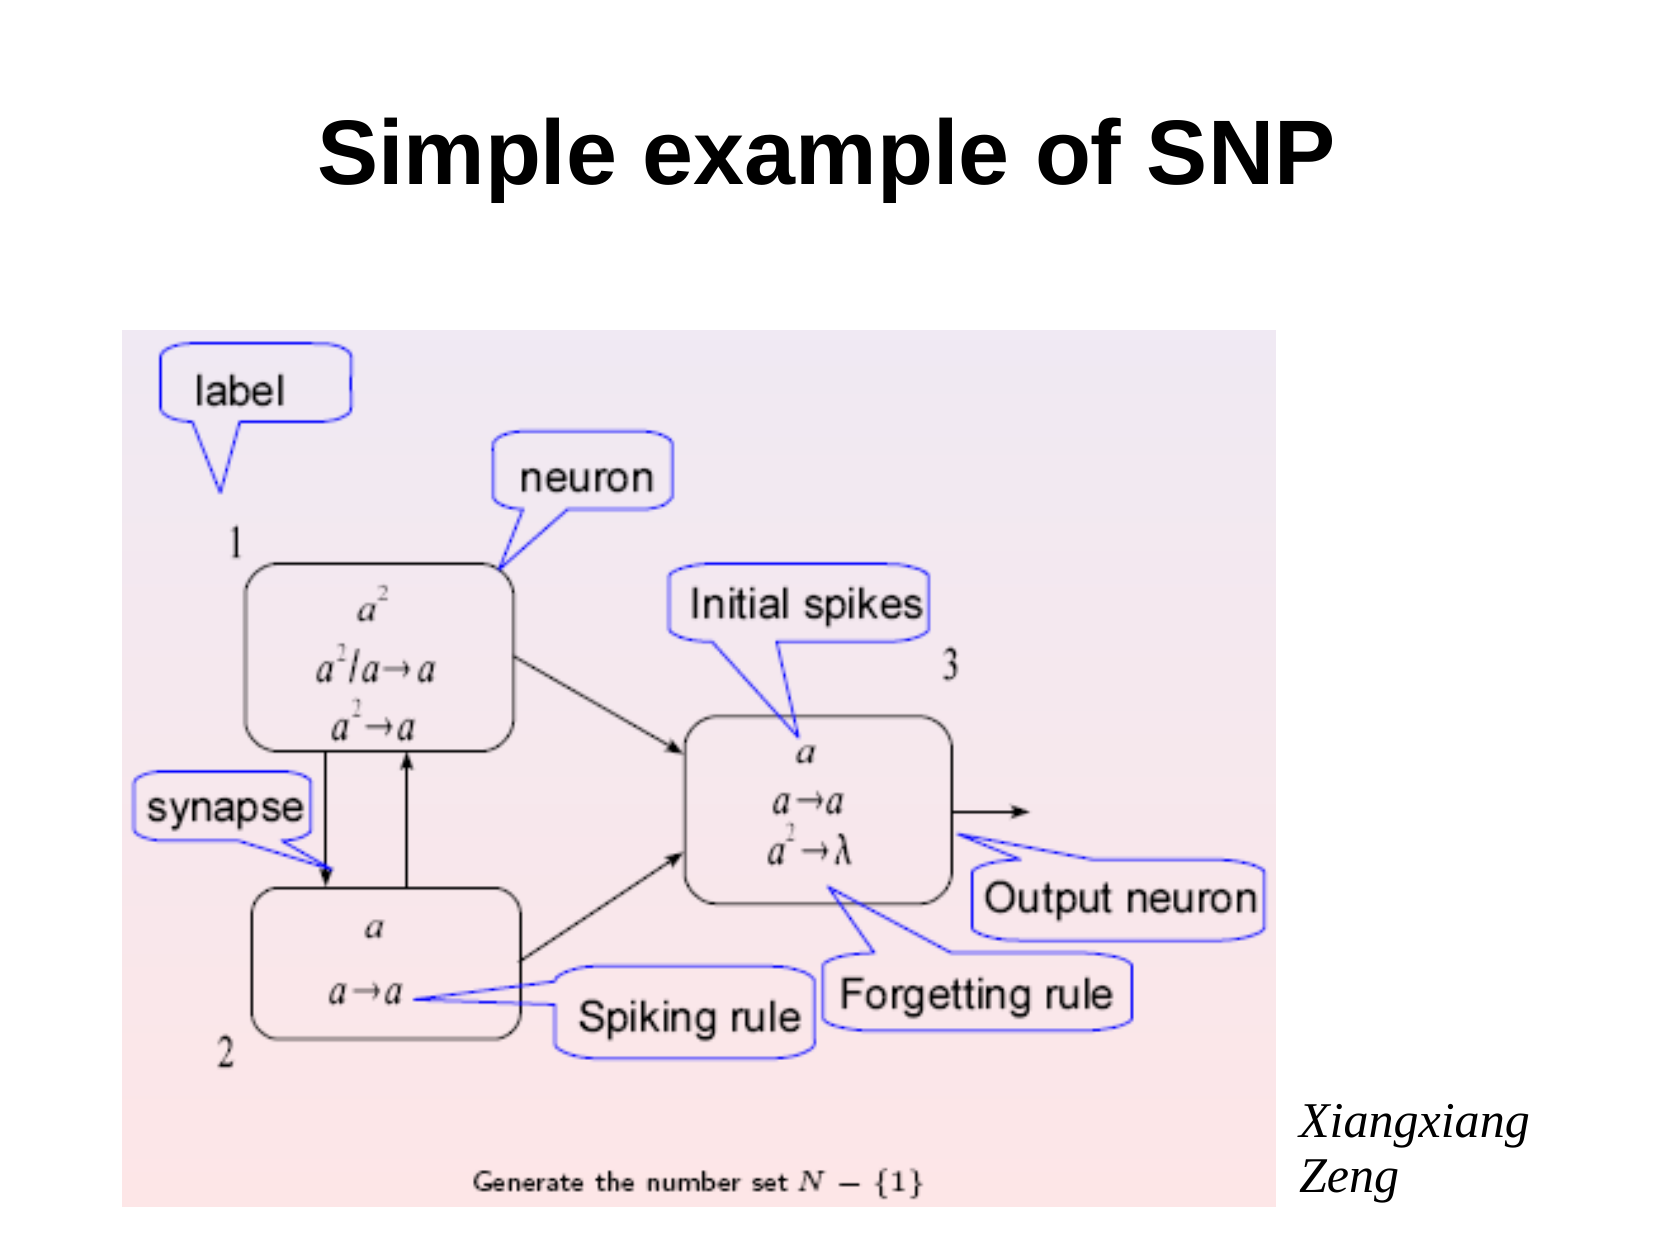

# Simple example of SNP
Xiangxiang Zeng